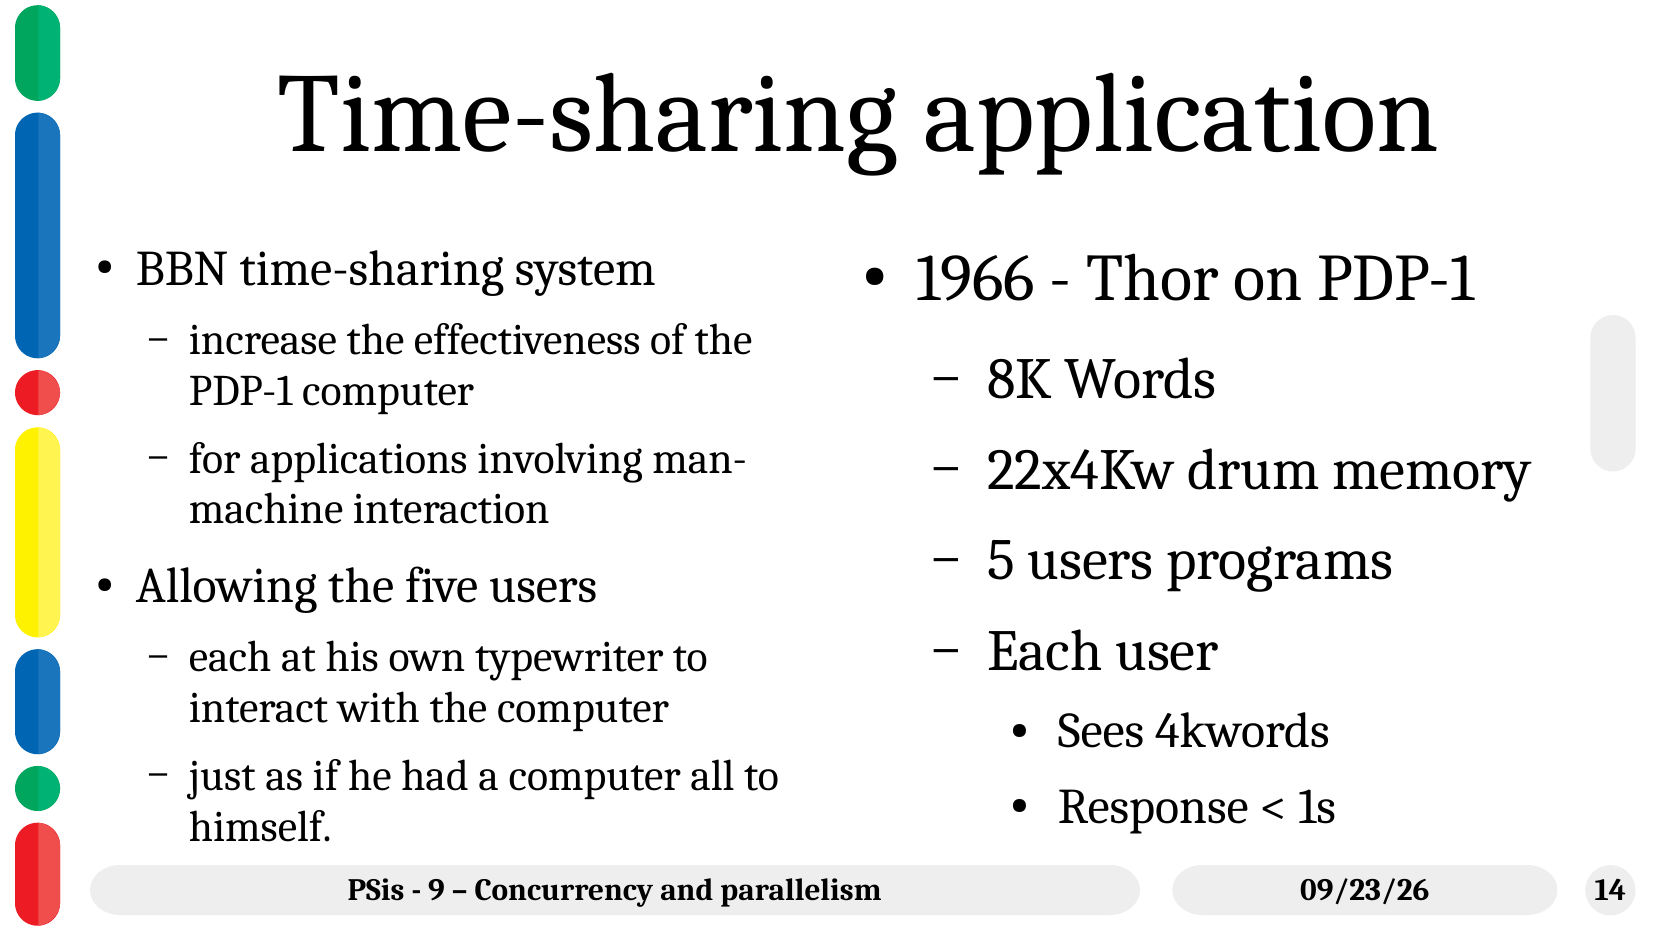

# Time-sharing application
BBN time-sharing system
increase the effectiveness of the PDP-1 computer
for applications involving man-machine interaction
Allowing the five users
each at his own typewriter to interact with the computer
just as if he had a computer all to himself.
1966 - Thor on PDP-1
8K Words
22x4Kw drum memory
5 users programs
Each user
Sees 4kwords
Response < 1s
PSis - 9 – Concurrency and parallelism
14